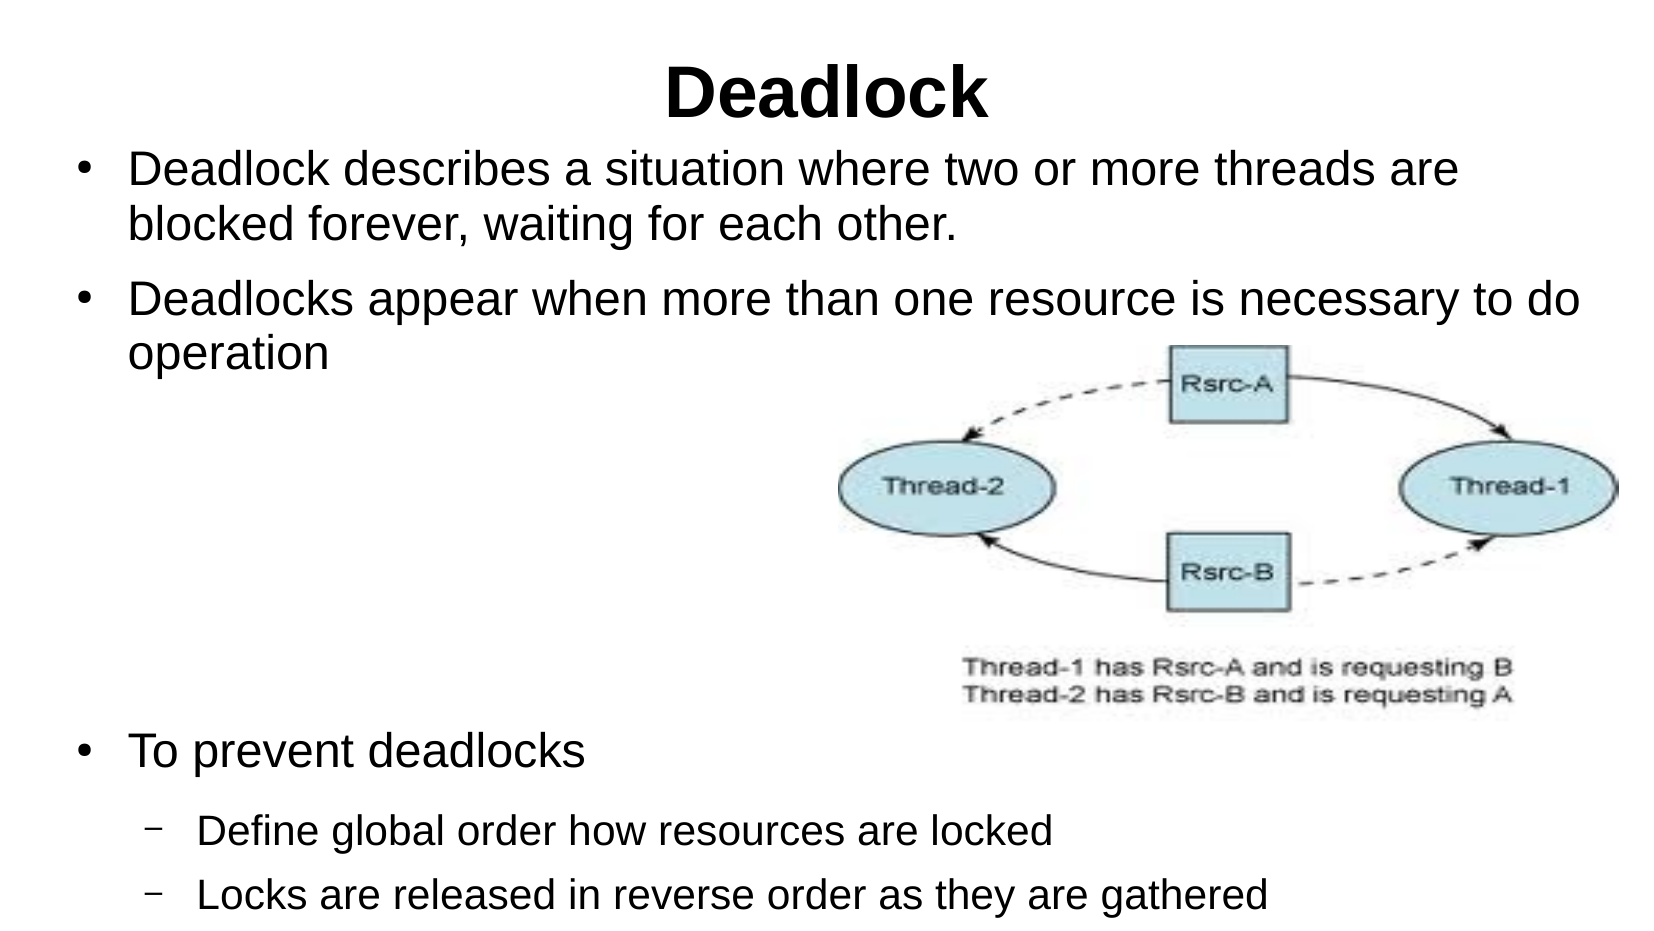

# Deadlock
Deadlock describes a situation where two or more threads are blocked forever, waiting for each other.
Deadlocks appear when more than one resource is necessary to do operation
To prevent deadlocks
Define global order how resources are locked
Locks are released in reverse order as they are gathered